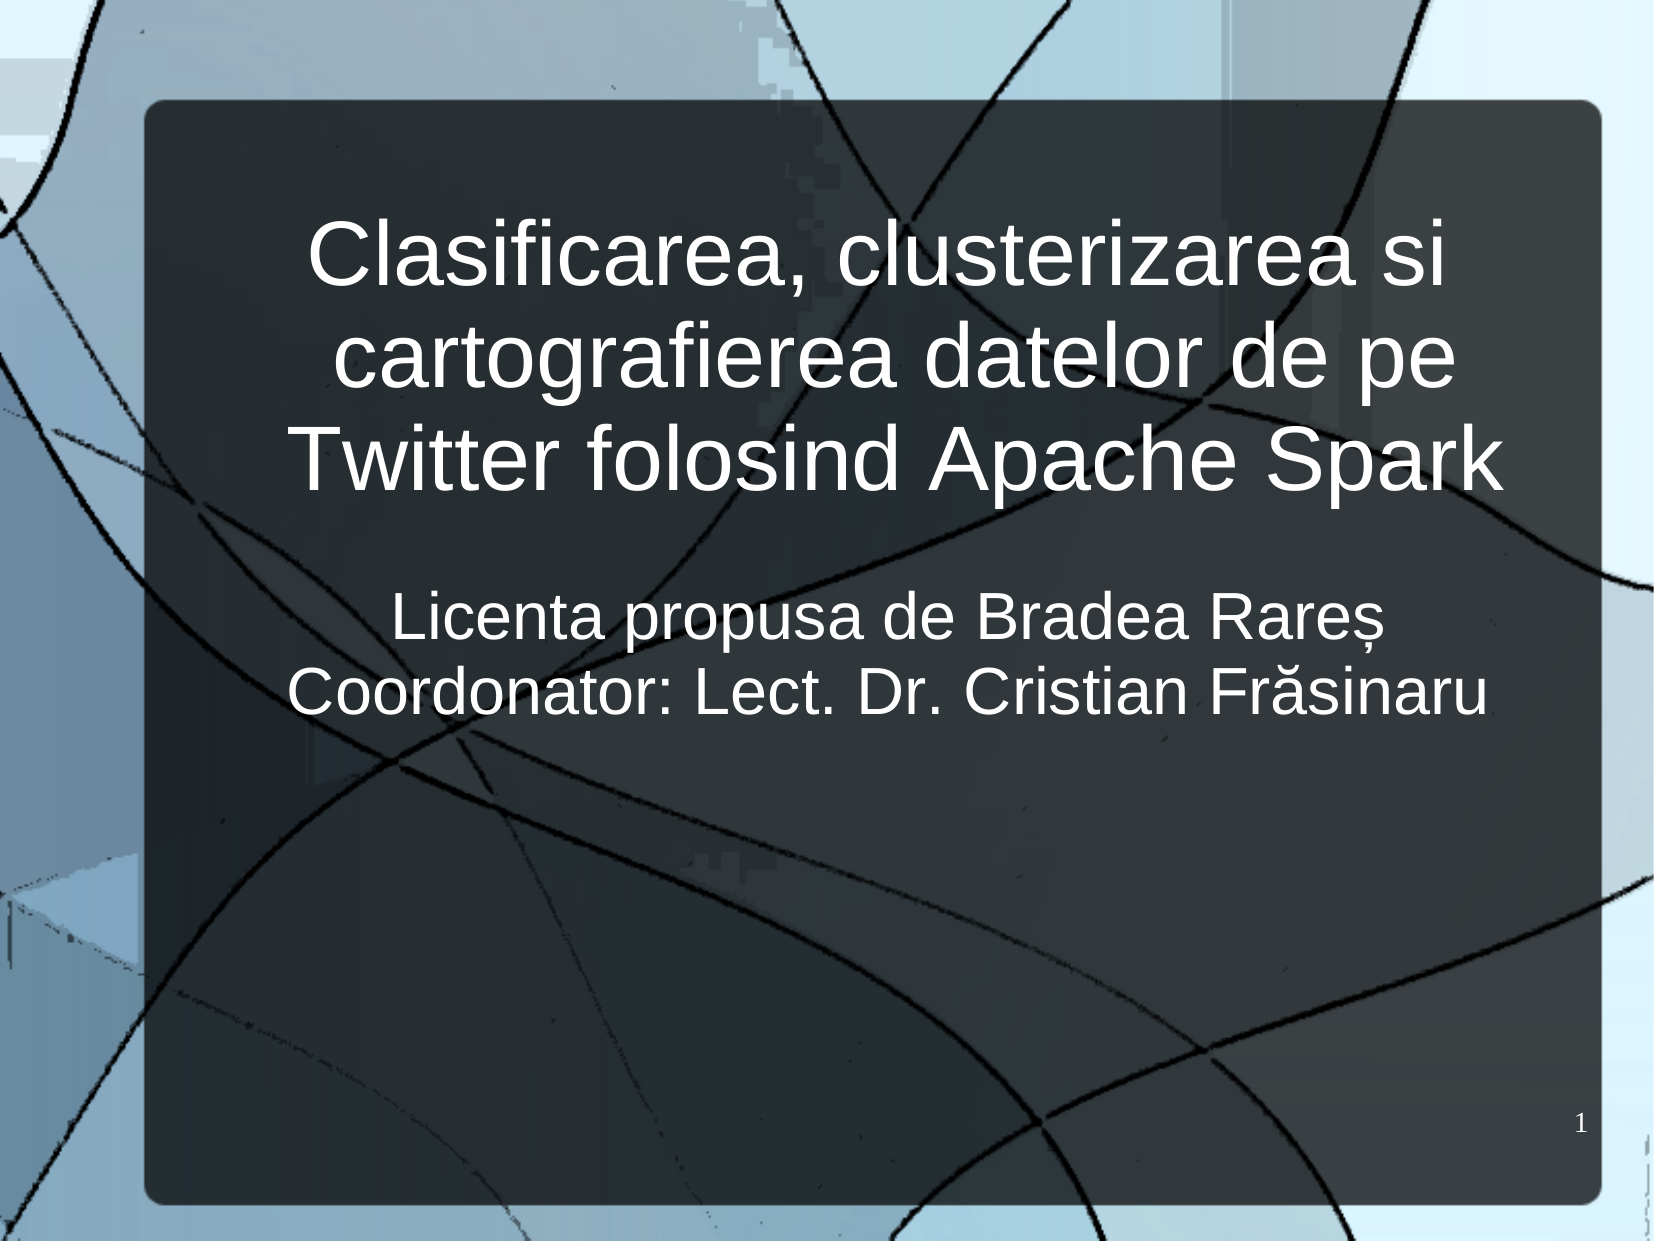

# Clasificarea, clusterizarea si cartografierea datelor de pe Twitter folosind Apache Spark
Licenta propusa de Bradea Rareș
Coordonator: Lect. Dr. Cristian Frăsinaru
1